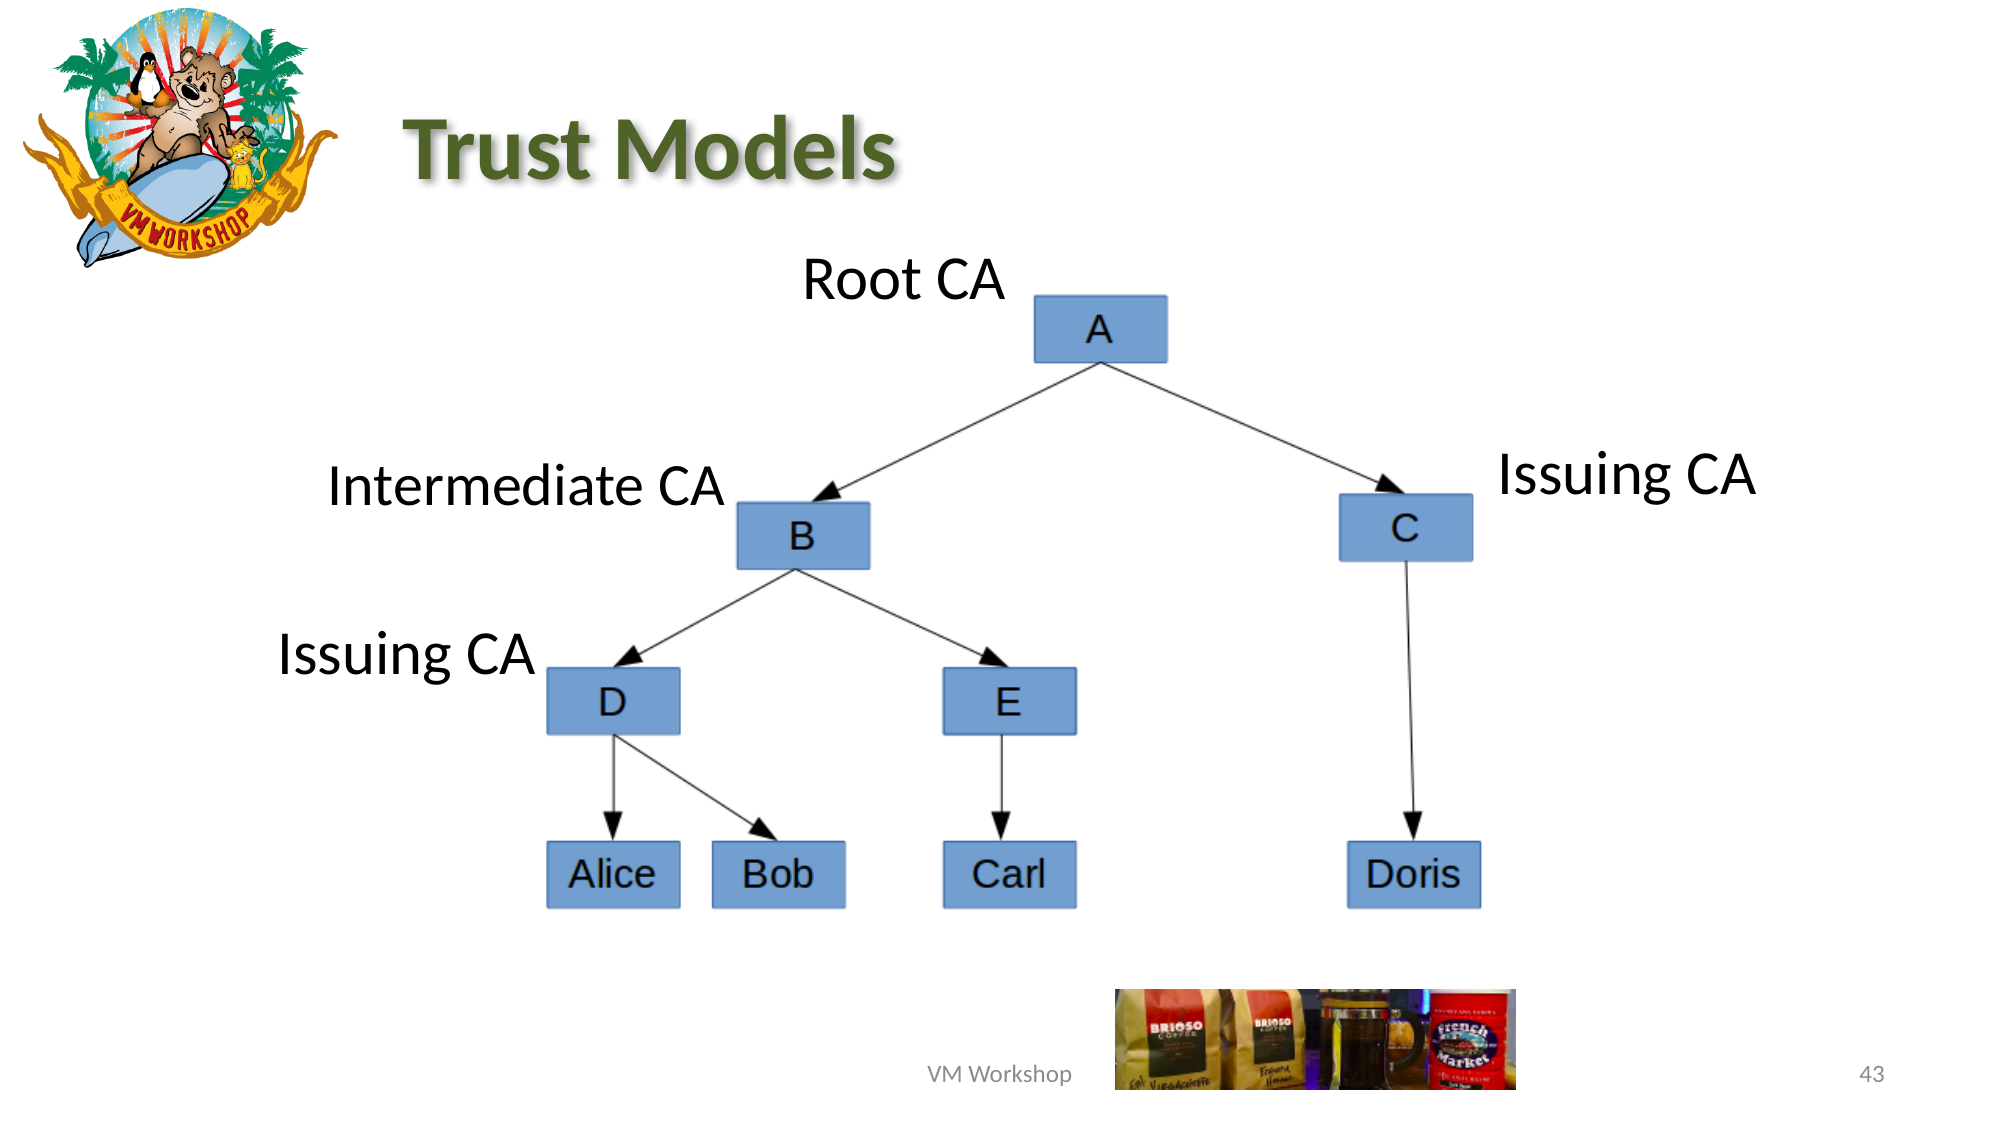

# Trust Models
Root CA
Issuing CA
Intermediate CA
Issuing CA
VM Workshop
43